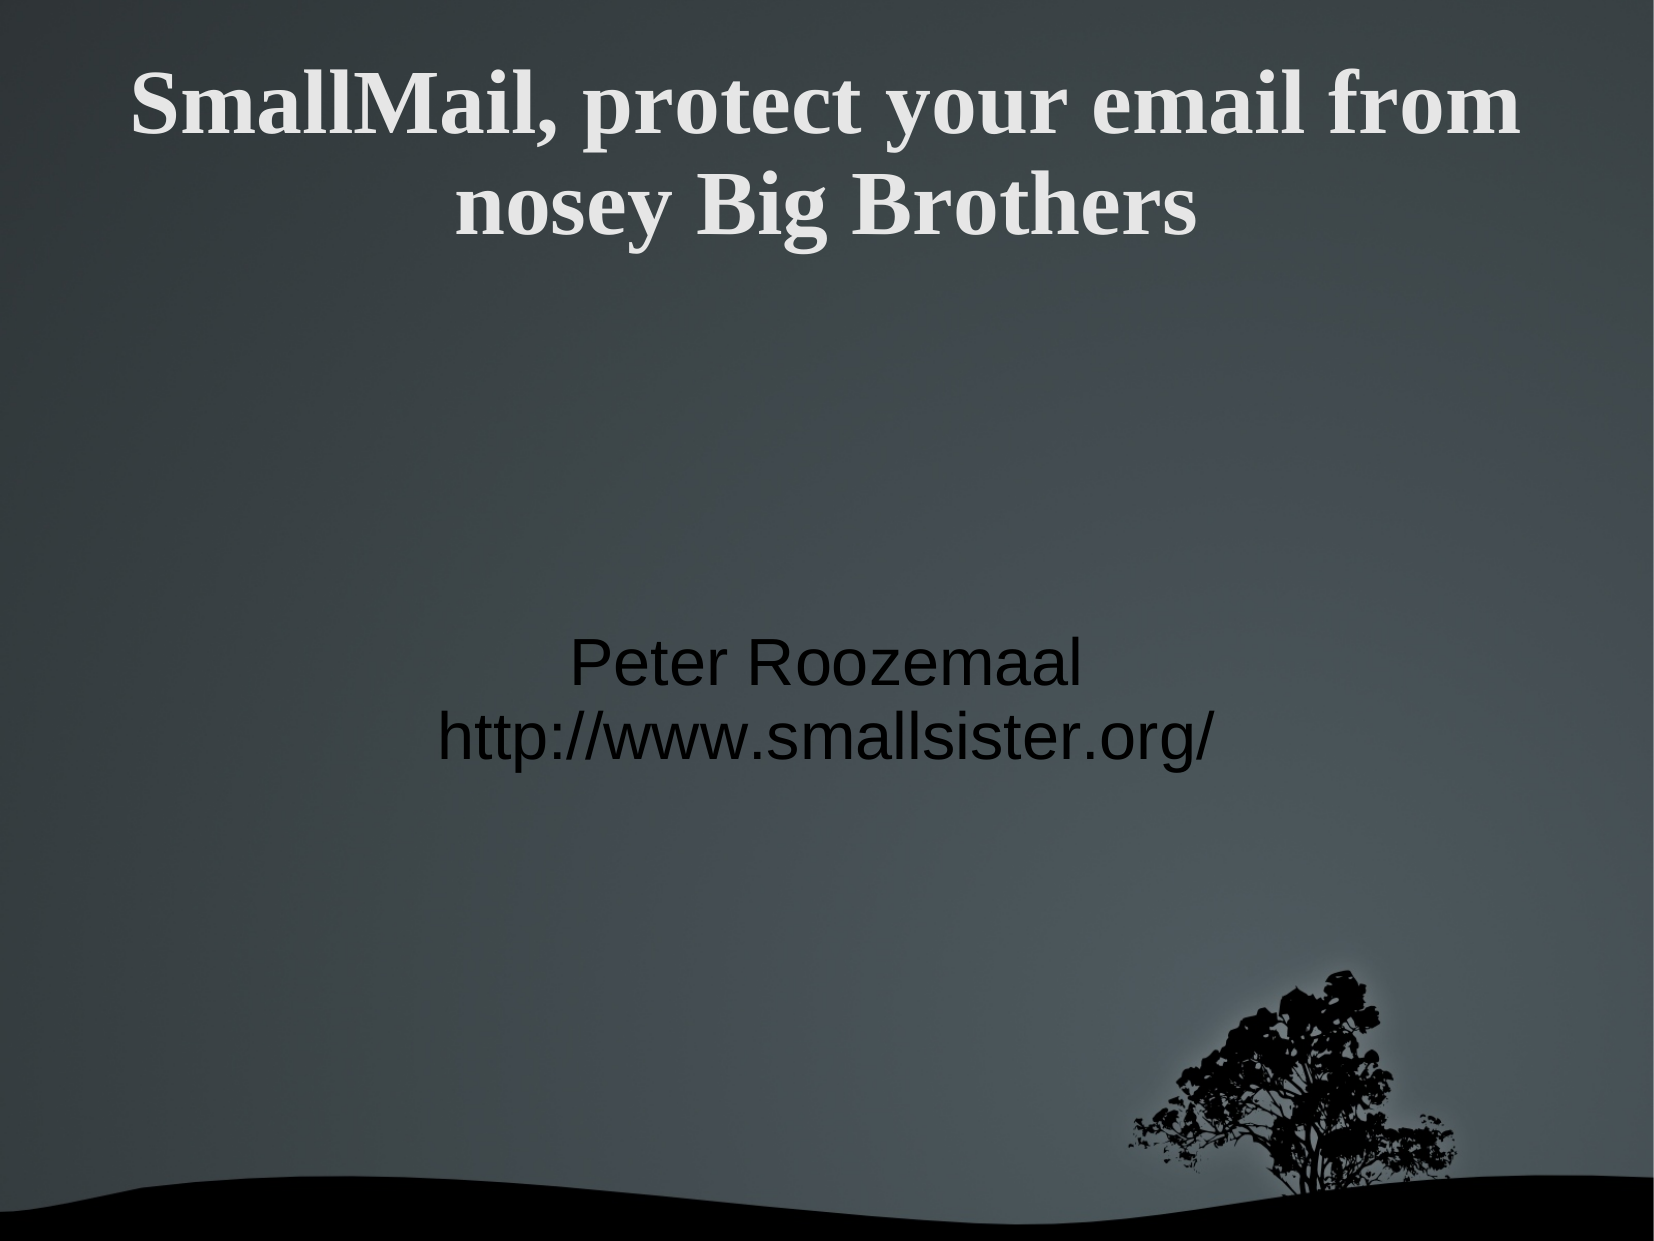

# SmallMail, protect your email from nosey Big Brothers
Peter Roozemaal
http://www.smallsister.org/